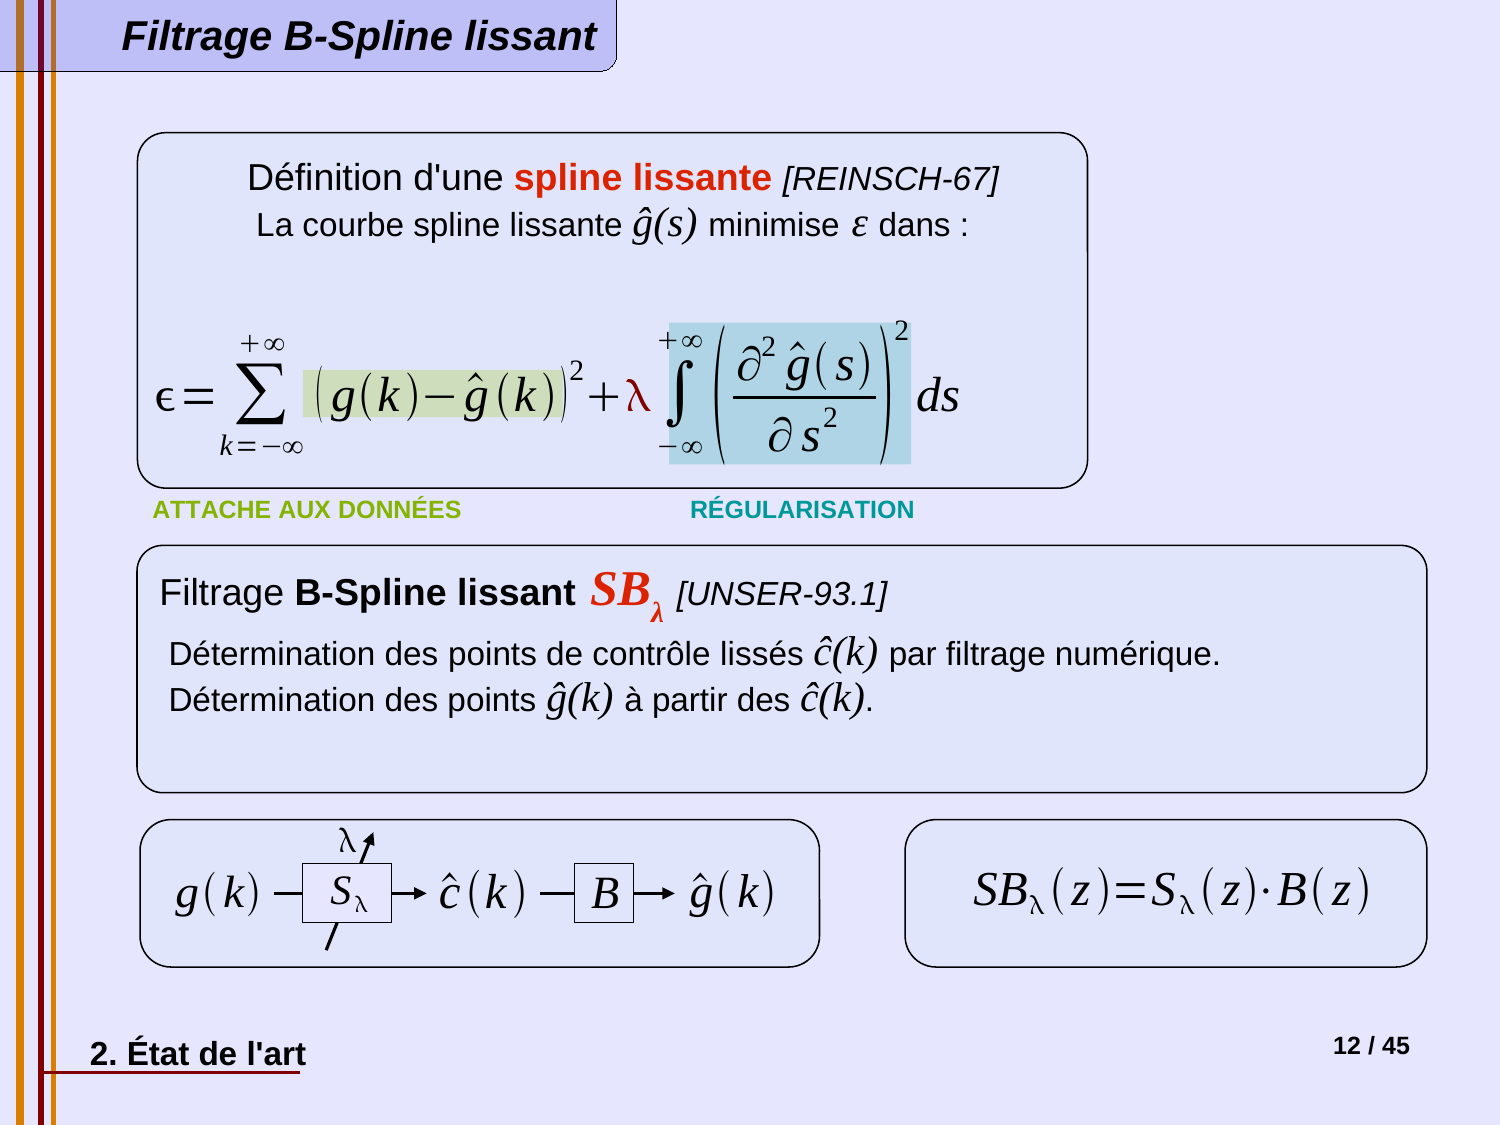

Filtrage B-Spline lissant
Définition d'une spline lissante [REINSCH-67]
 La courbe spline lissante ĝ(s) minimise ε dans :
ATTACHE AUX DONNÉES
RÉGULARISATION
Filtrage B-Spline lissant SBλ [UNSER-93.1]
 Détermination des points de contrôle lissés ĉ(k) par filtrage numérique.
 Détermination des points ĝ(k) à partir des ĉ(k).
12
# 2. État de l'art